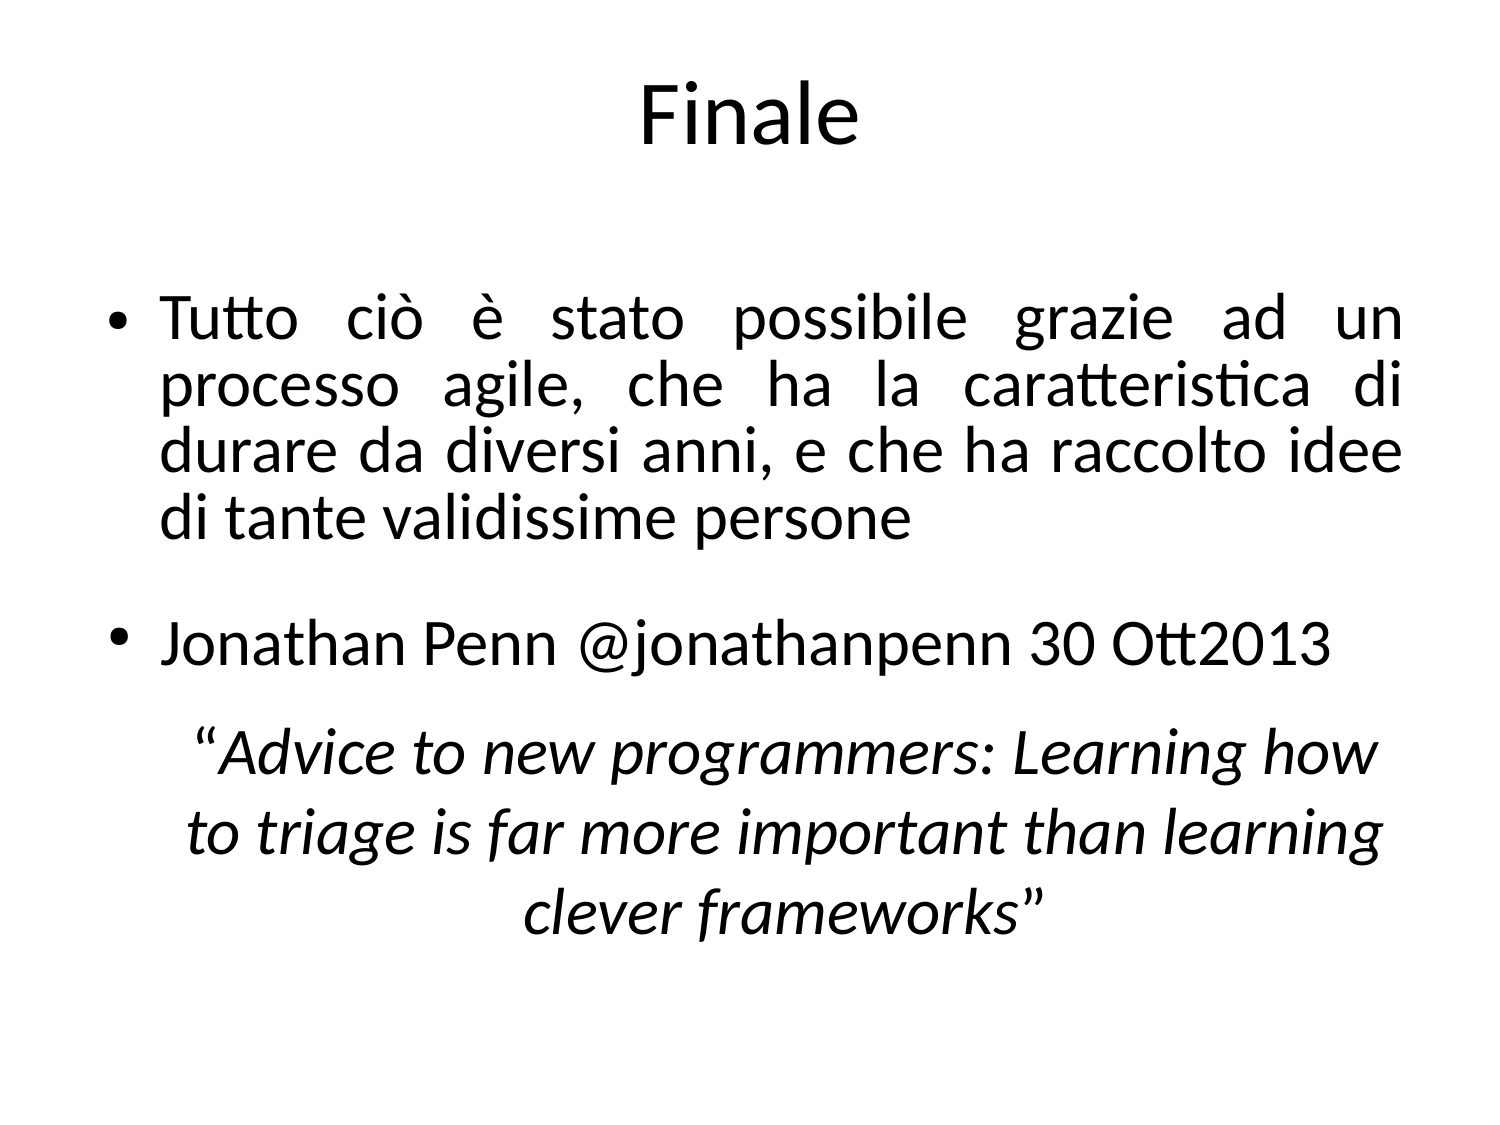

# Finale
Jonathan Penn ‏@jonathanpenn 30 Ott2013
“Advice to new programmers: Learning how to triage is far more important than learning clever frameworks”
Tutto ciò è stato possibile grazie ad un processo agile, che ha la caratteristica di durare da diversi anni, e che ha raccolto idee di tante validissime persone